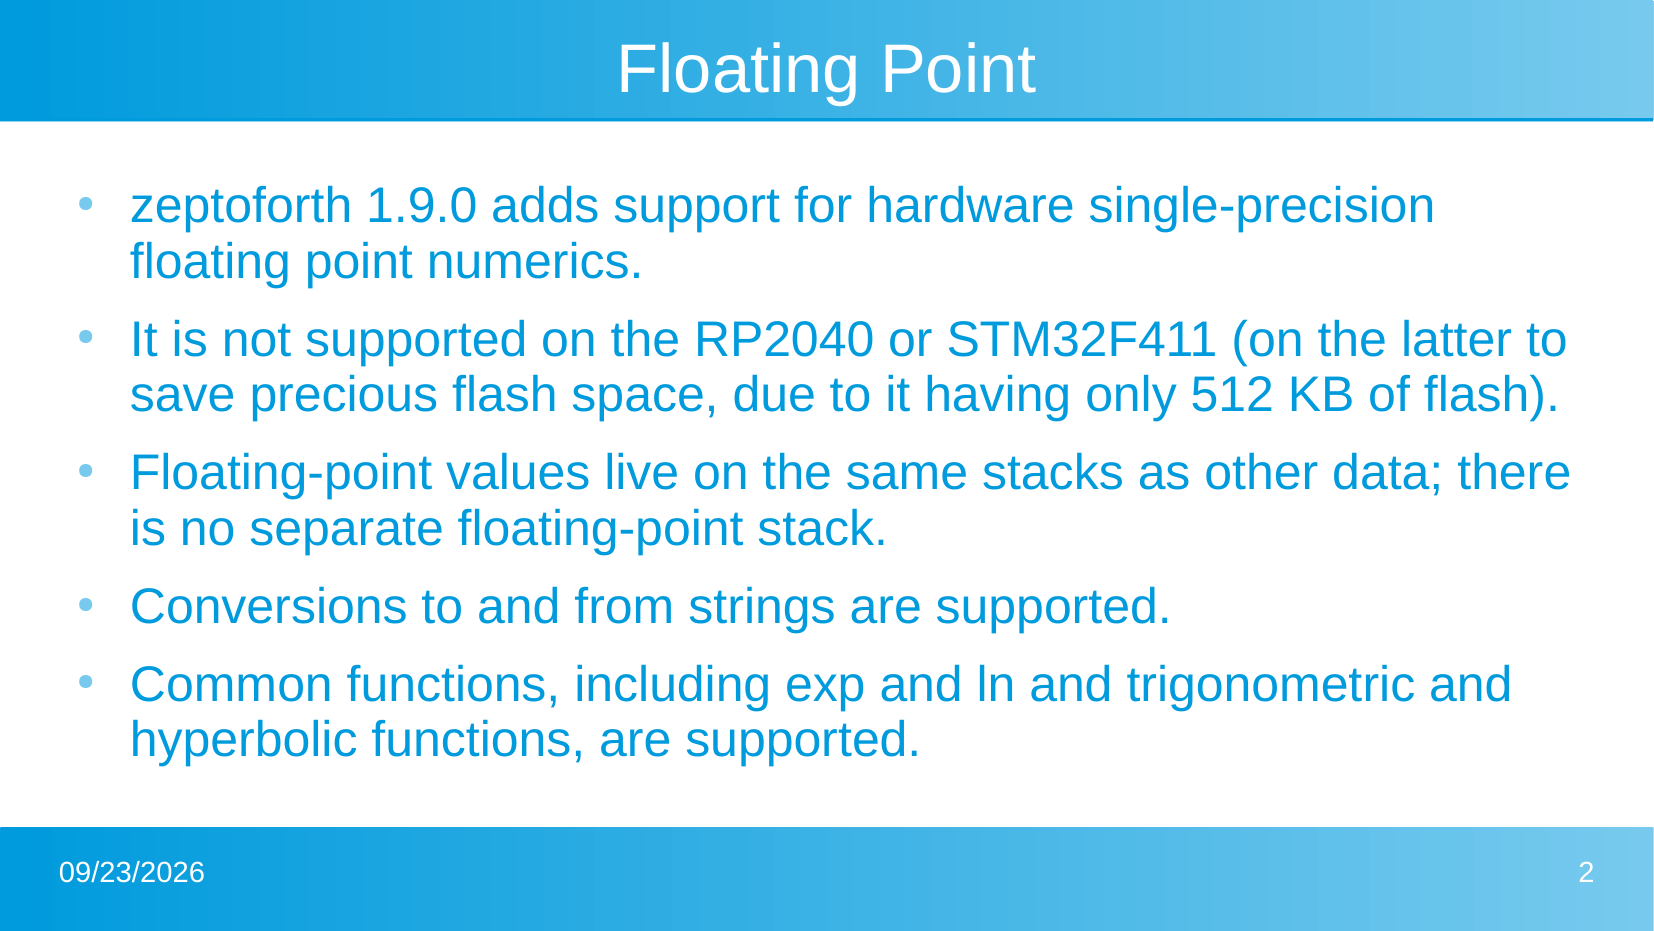

# Floating Point
zeptoforth 1.9.0 adds support for hardware single-precision floating point numerics.
It is not supported on the RP2040 or STM32F411 (on the latter to save precious flash space, due to it having only 512 KB of flash).
Floating-point values live on the same stacks as other data; there is no separate floating-point stack.
Conversions to and from strings are supported.
Common functions, including exp and ln and trigonometric and hyperbolic functions, are supported.
2